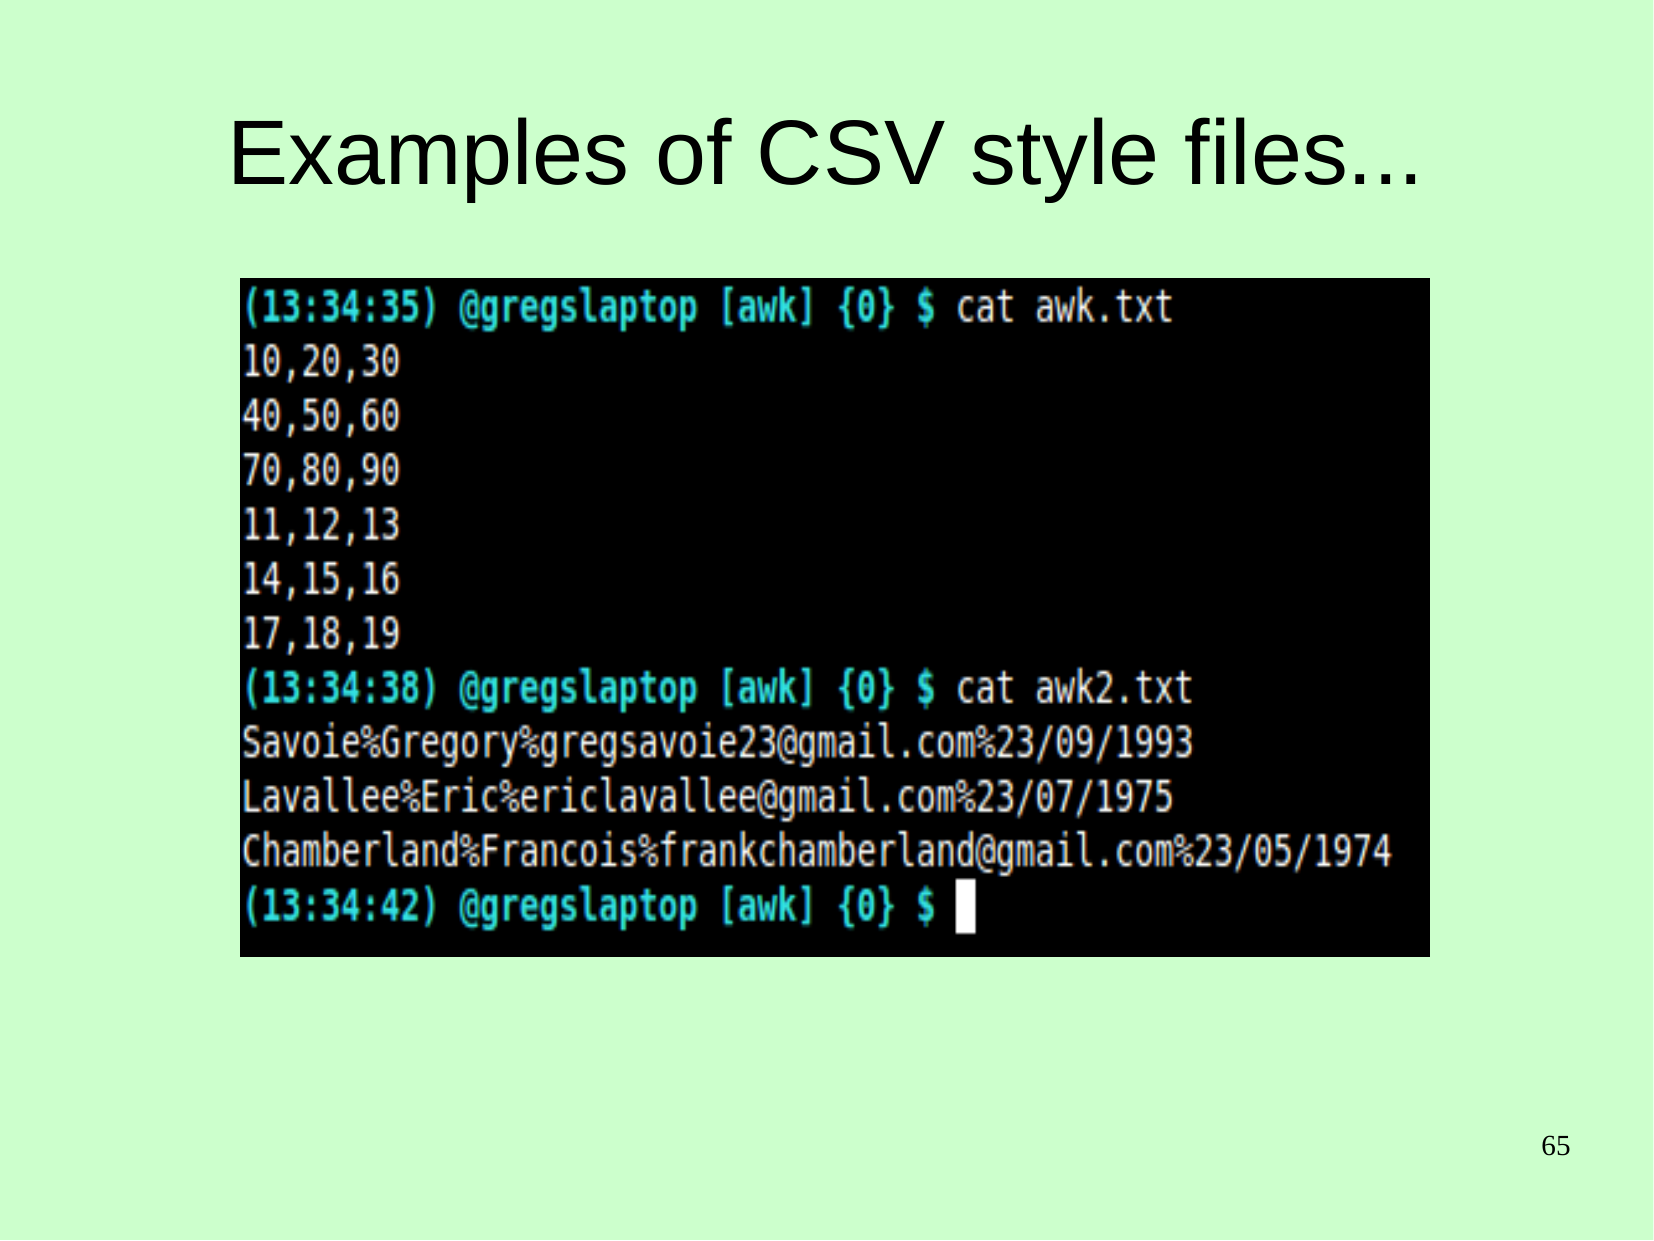

# Examples of CSV style files...
65